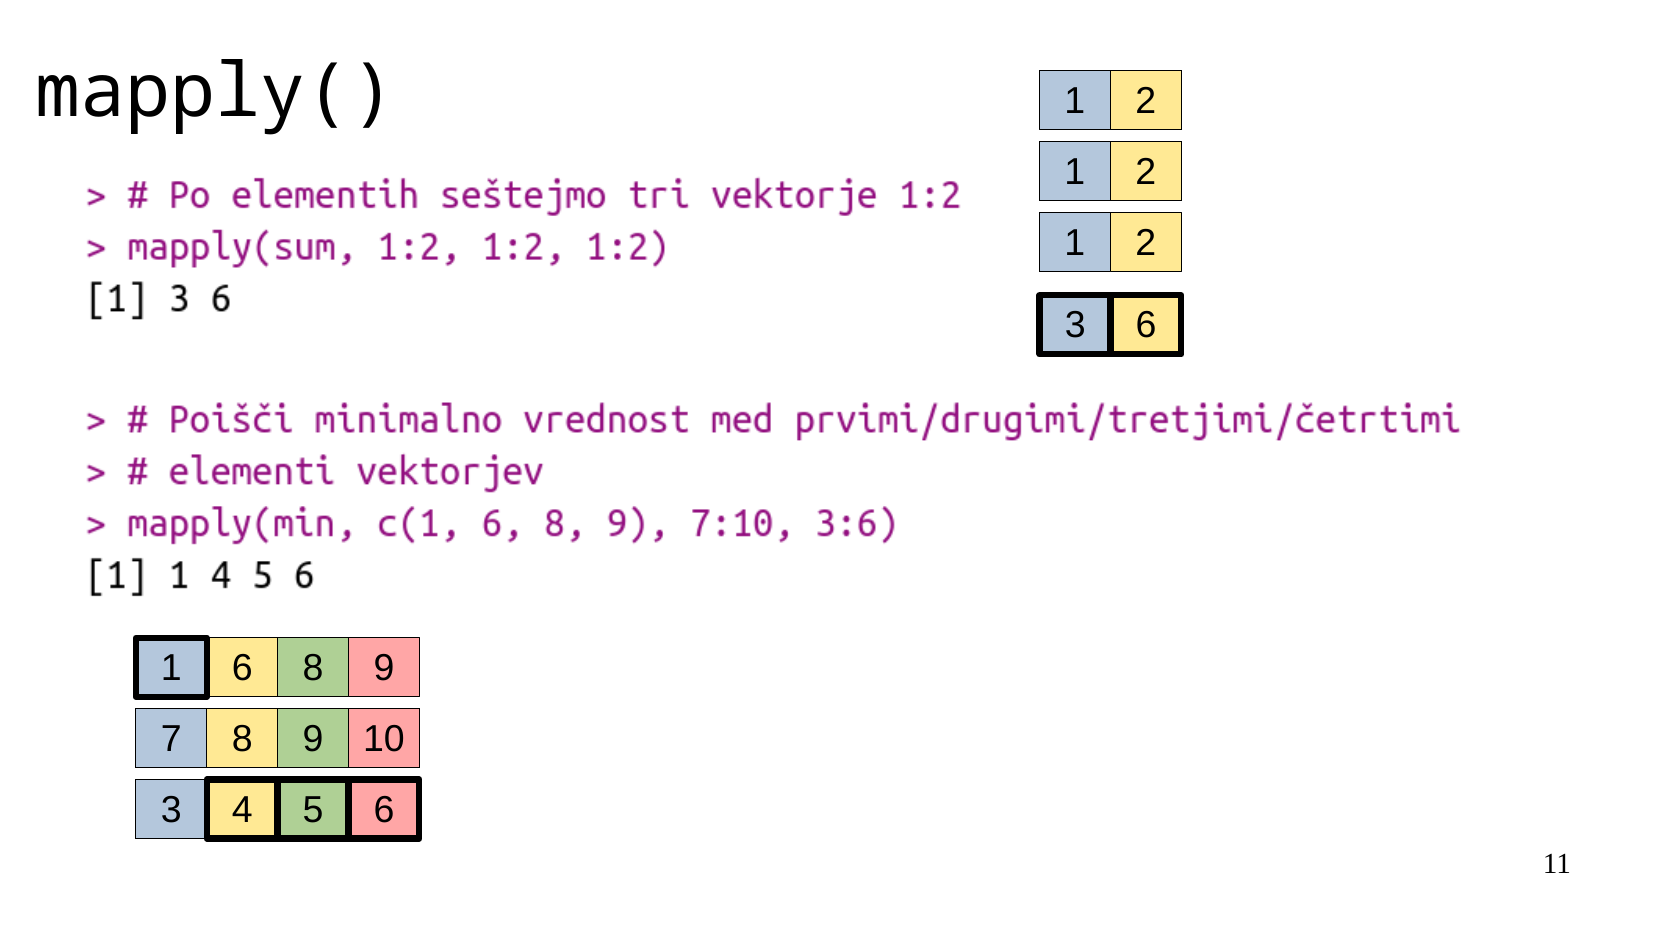

# mapply()
1
2
1
2
1
2
3
6
1
6
8
9
7
8
9
10
3
4
5
6
11